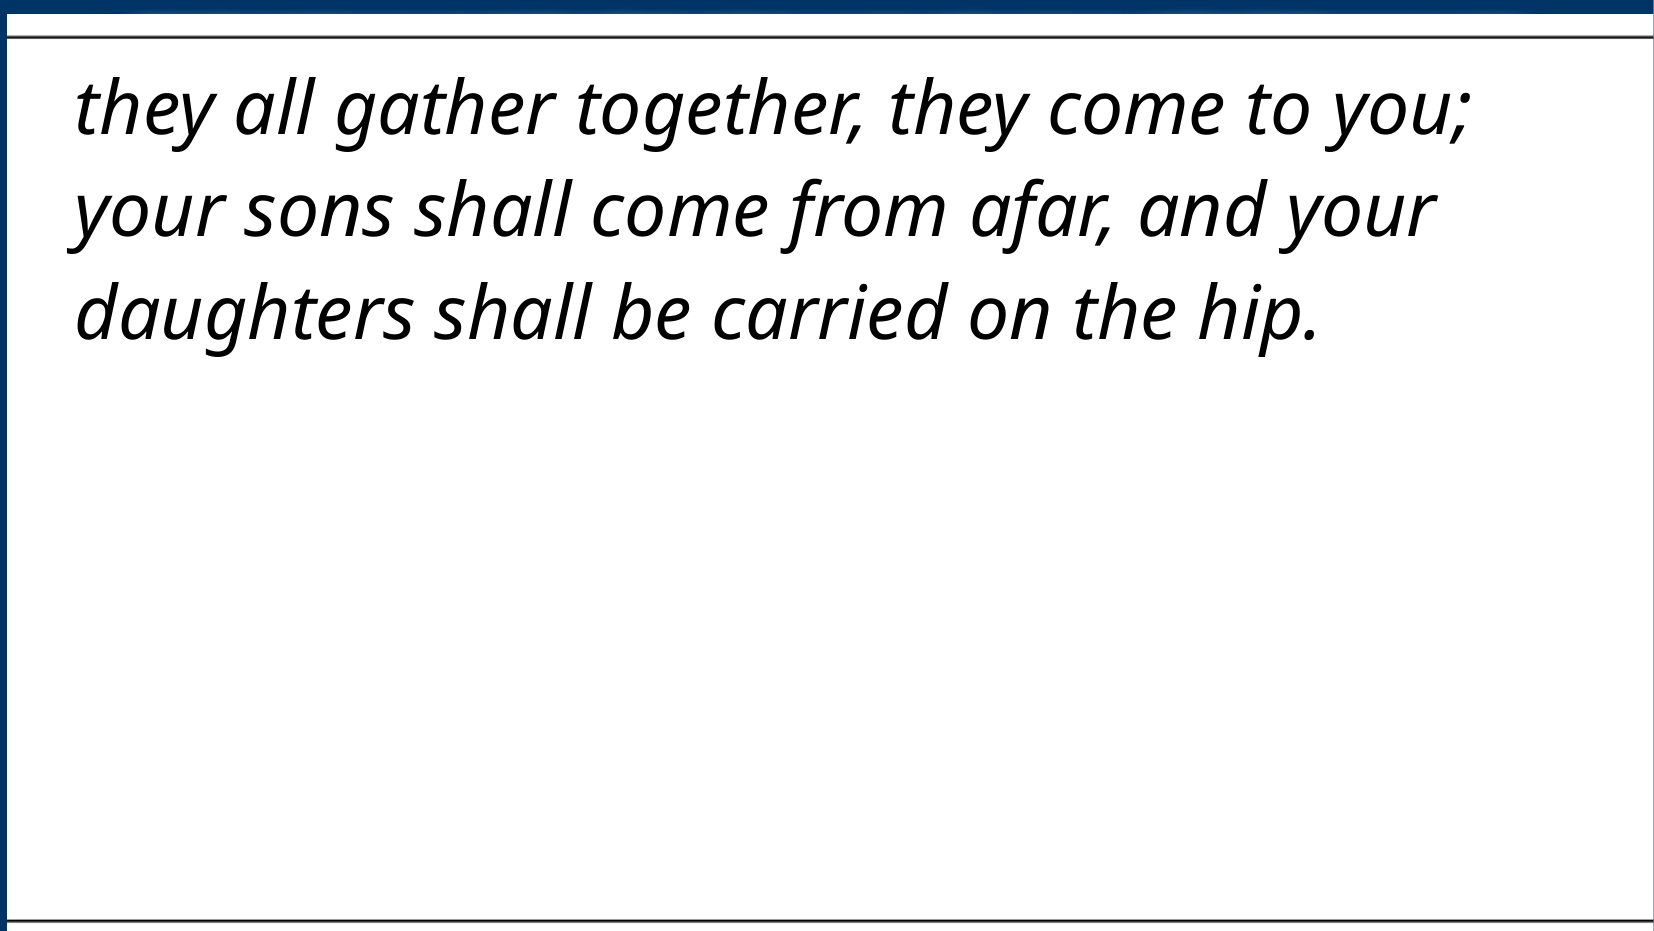

they all gather together, they come to you; your sons shall come from afar, and your daughters shall be carried on the hip.